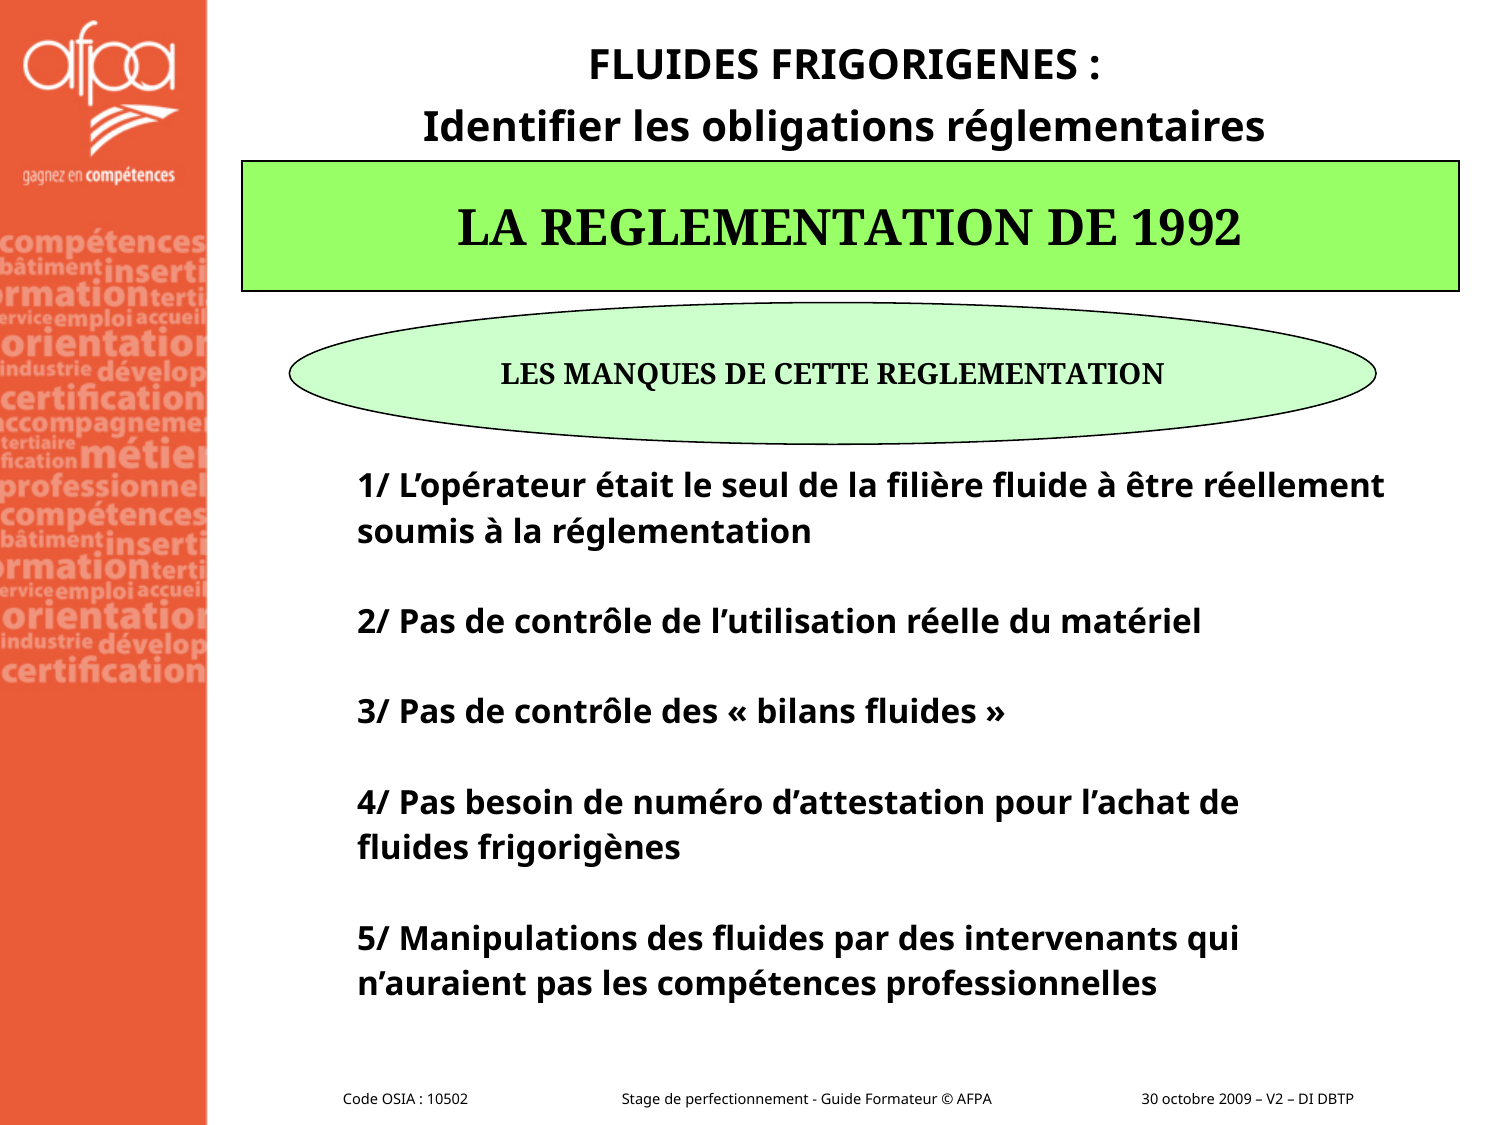

FLUIDES FRIGORIGENES :
Identifier les obligations réglementaires
LA REGLEMENTATION DE 1992
# 1/ L’opérateur était le seul de la filière fluide à être réellement soumis à la réglementation 2/ Pas de contrôle de l’utilisation réelle du matériel 3/ Pas de contrôle des « bilans fluides » 4/ Pas besoin de numéro d’attestation pour l’achat de fluides frigorigènes 5/ Manipulations des fluides par des intervenants qui n’auraient pas les compétences professionnelles
LES MANQUES DE CETTE REGLEMENTATION